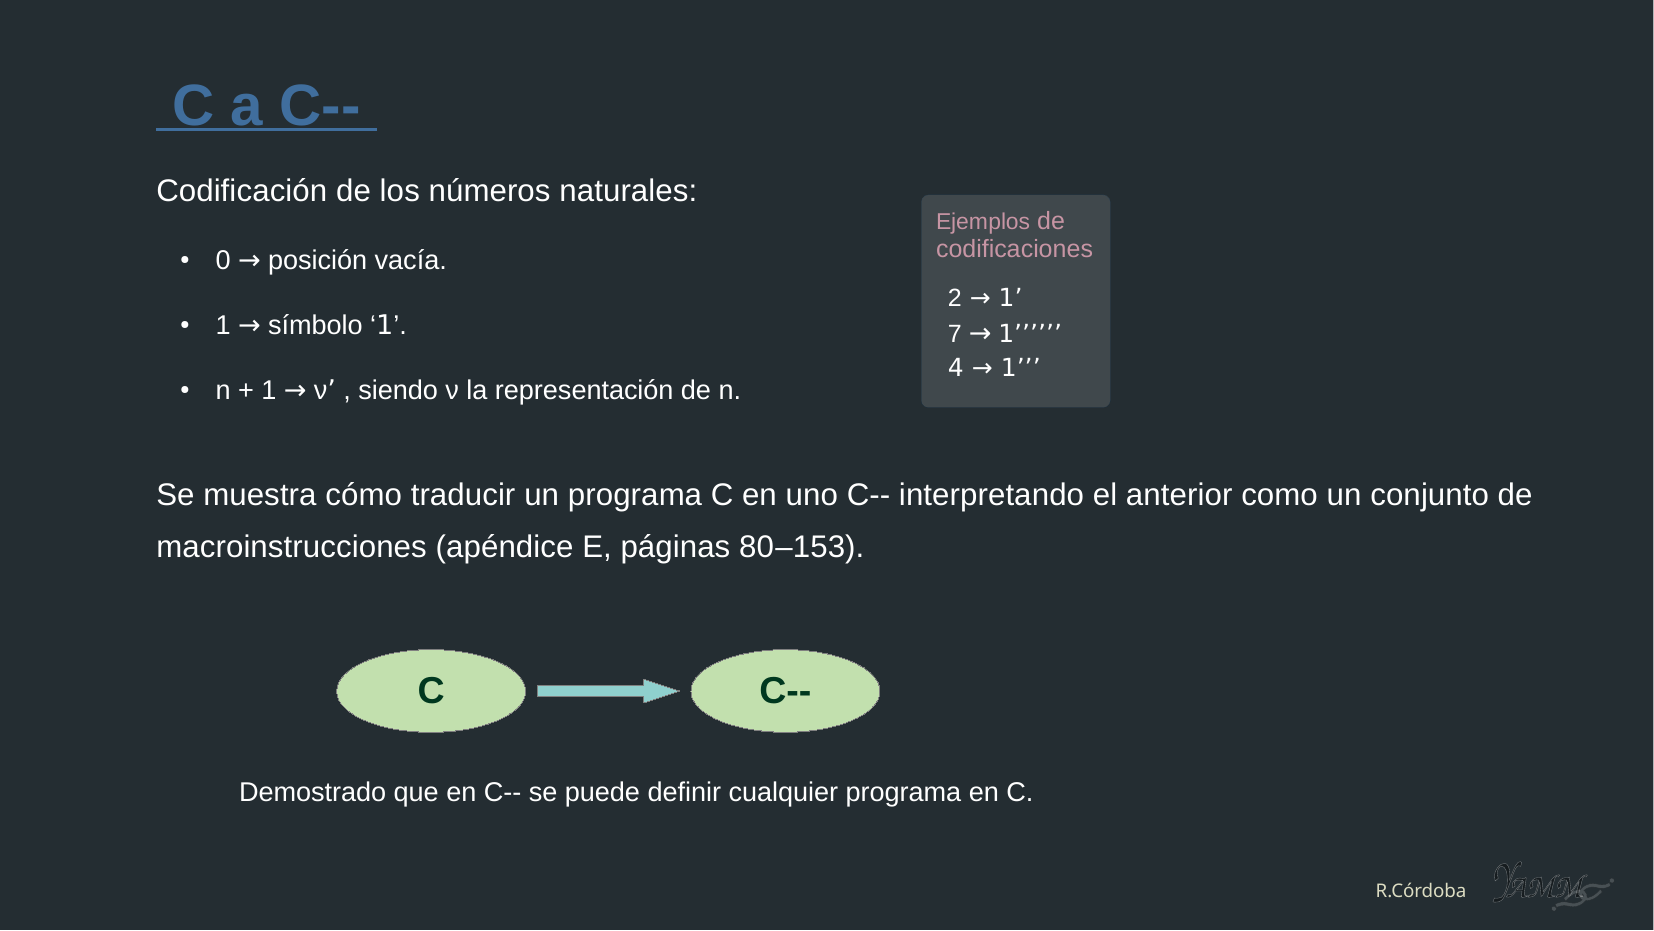

C a C--
Codificación de los números naturales:
Ejemplos de codificaciones
2 → 1’
7 → 1’’’’’’
4 → 1’’’
0 → posición vacía.
1 → símbolo ‘1’.
n + 1 → ν’ , siendo ν la representación de n.
Se muestra cómo traducir un programa C en uno C-- interpretando el anterior como un conjunto de macroinstrucciones (apéndice E, páginas 80‒153).
C
C--
Demostrado que en C-- se puede definir cualquier programa en C.
R. Córdoba